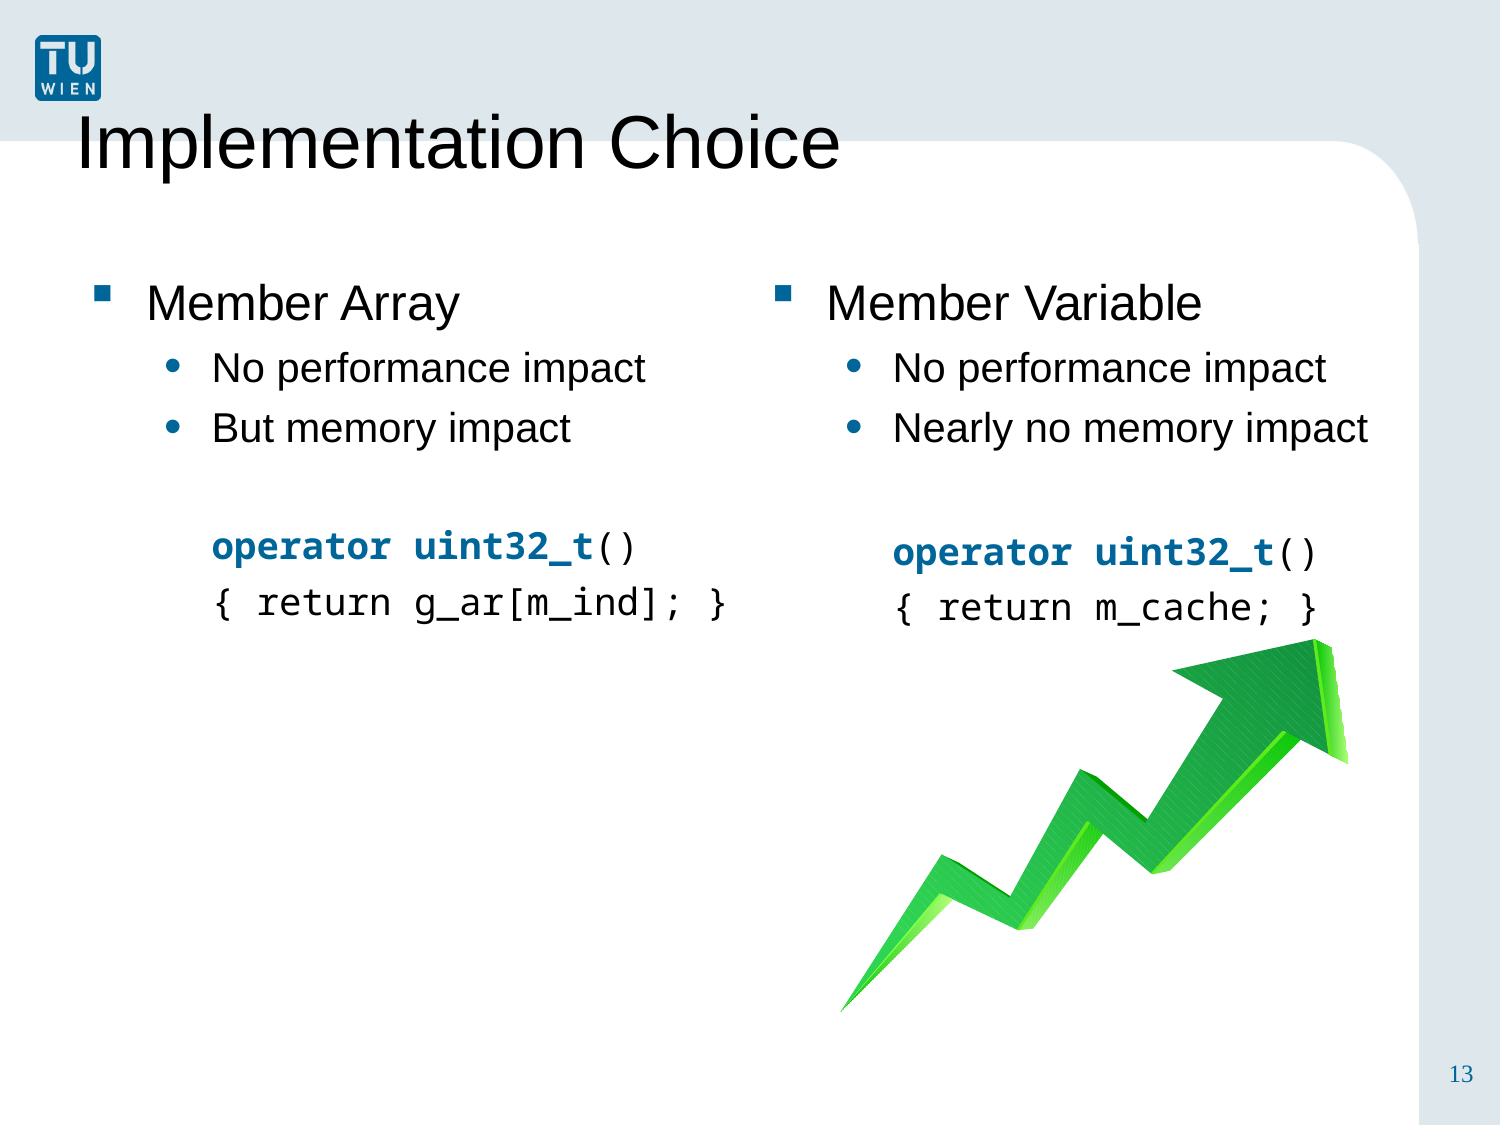

# Implementation Choice
Member Array
No performance impact
But memory impact
operator uint32_t()
{ return g_ar[m_ind]; }
Member Variable
No performance impact
Nearly no memory impact
operator uint32_t()
{ return m_cache; }
13